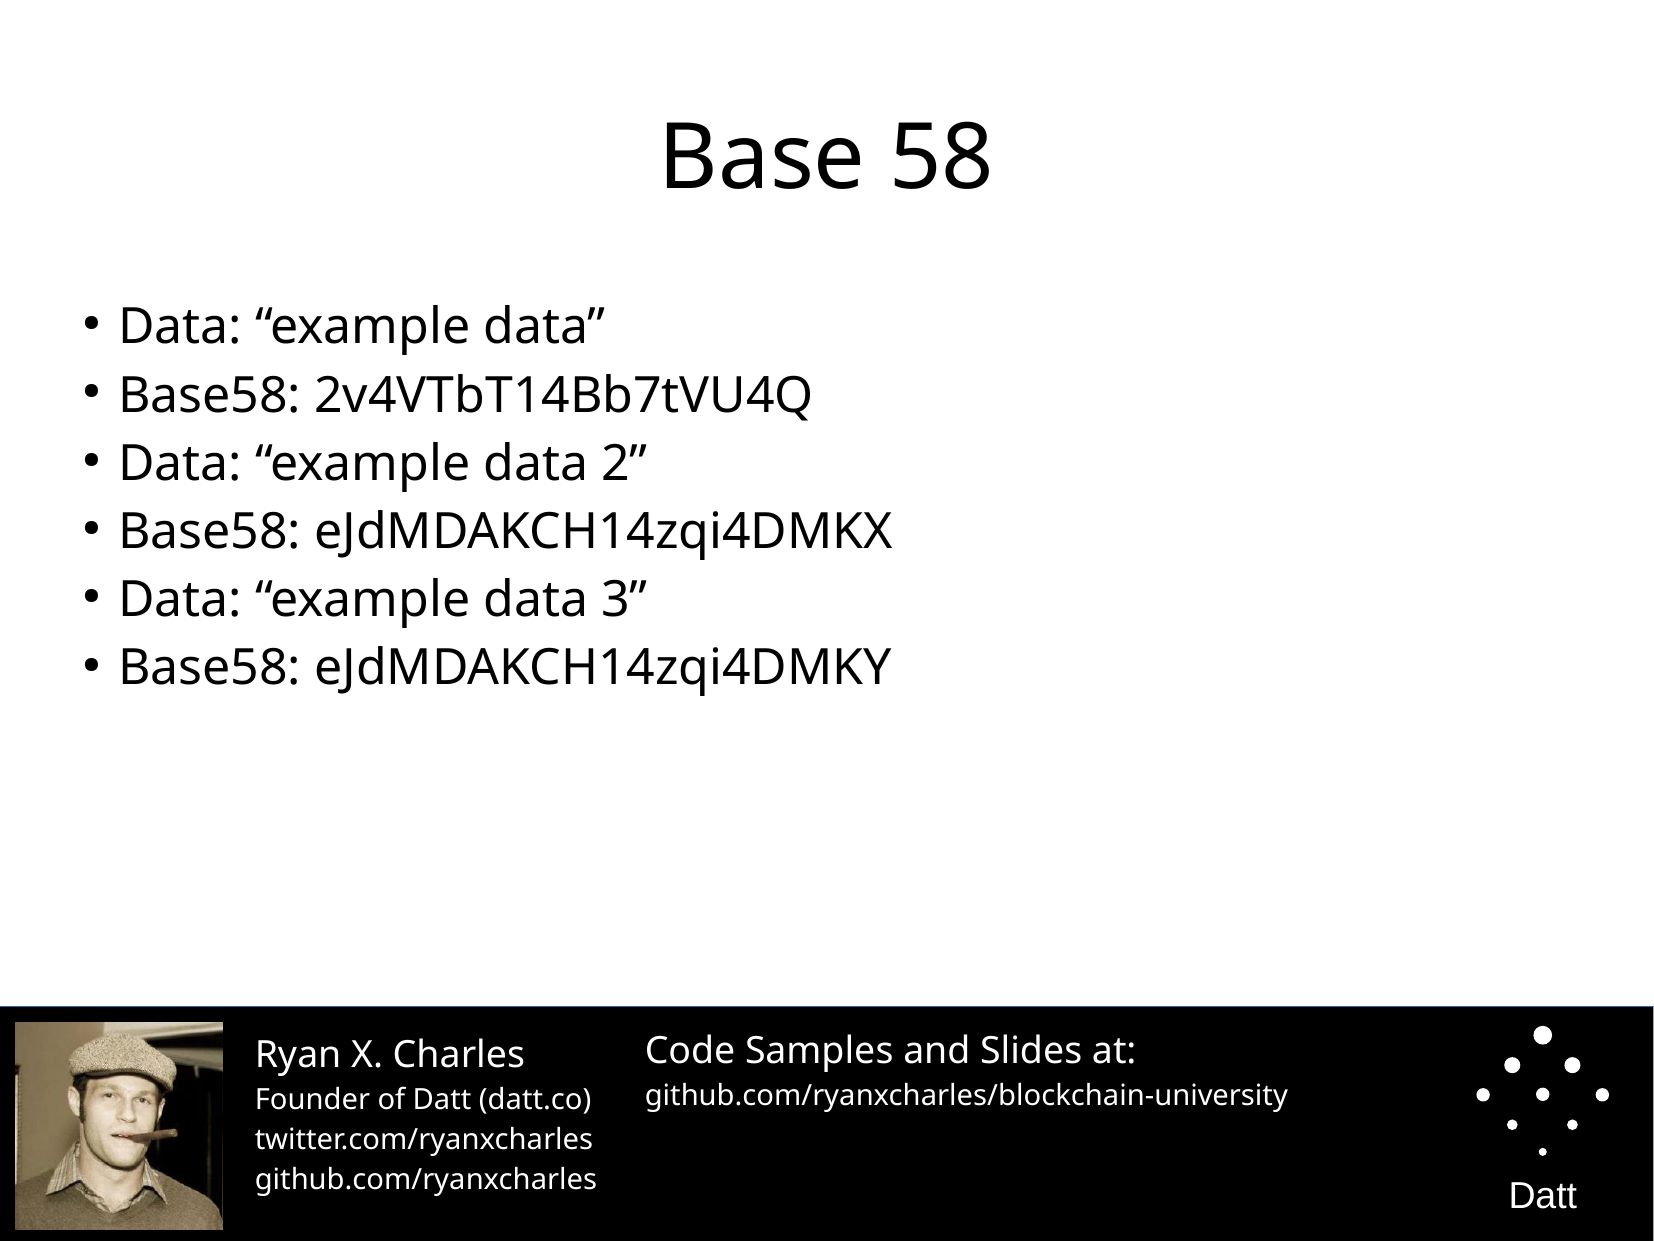

# Base 58
Data: “example data”
Base58: 2v4VTbT14Bb7tVU4Q
Data: “example data 2”
Base58: eJdMDAKCH14zqi4DMKX
Data: “example data 3”
Base58: eJdMDAKCH14zqi4DMKY
Code Samples and Slides at:
github.com/ryanxcharles/blockchain-university
Ryan X. Charles
Founder of Datt (datt.co)
twitter.com/ryanxcharles
github.com/ryanxcharles
Datt